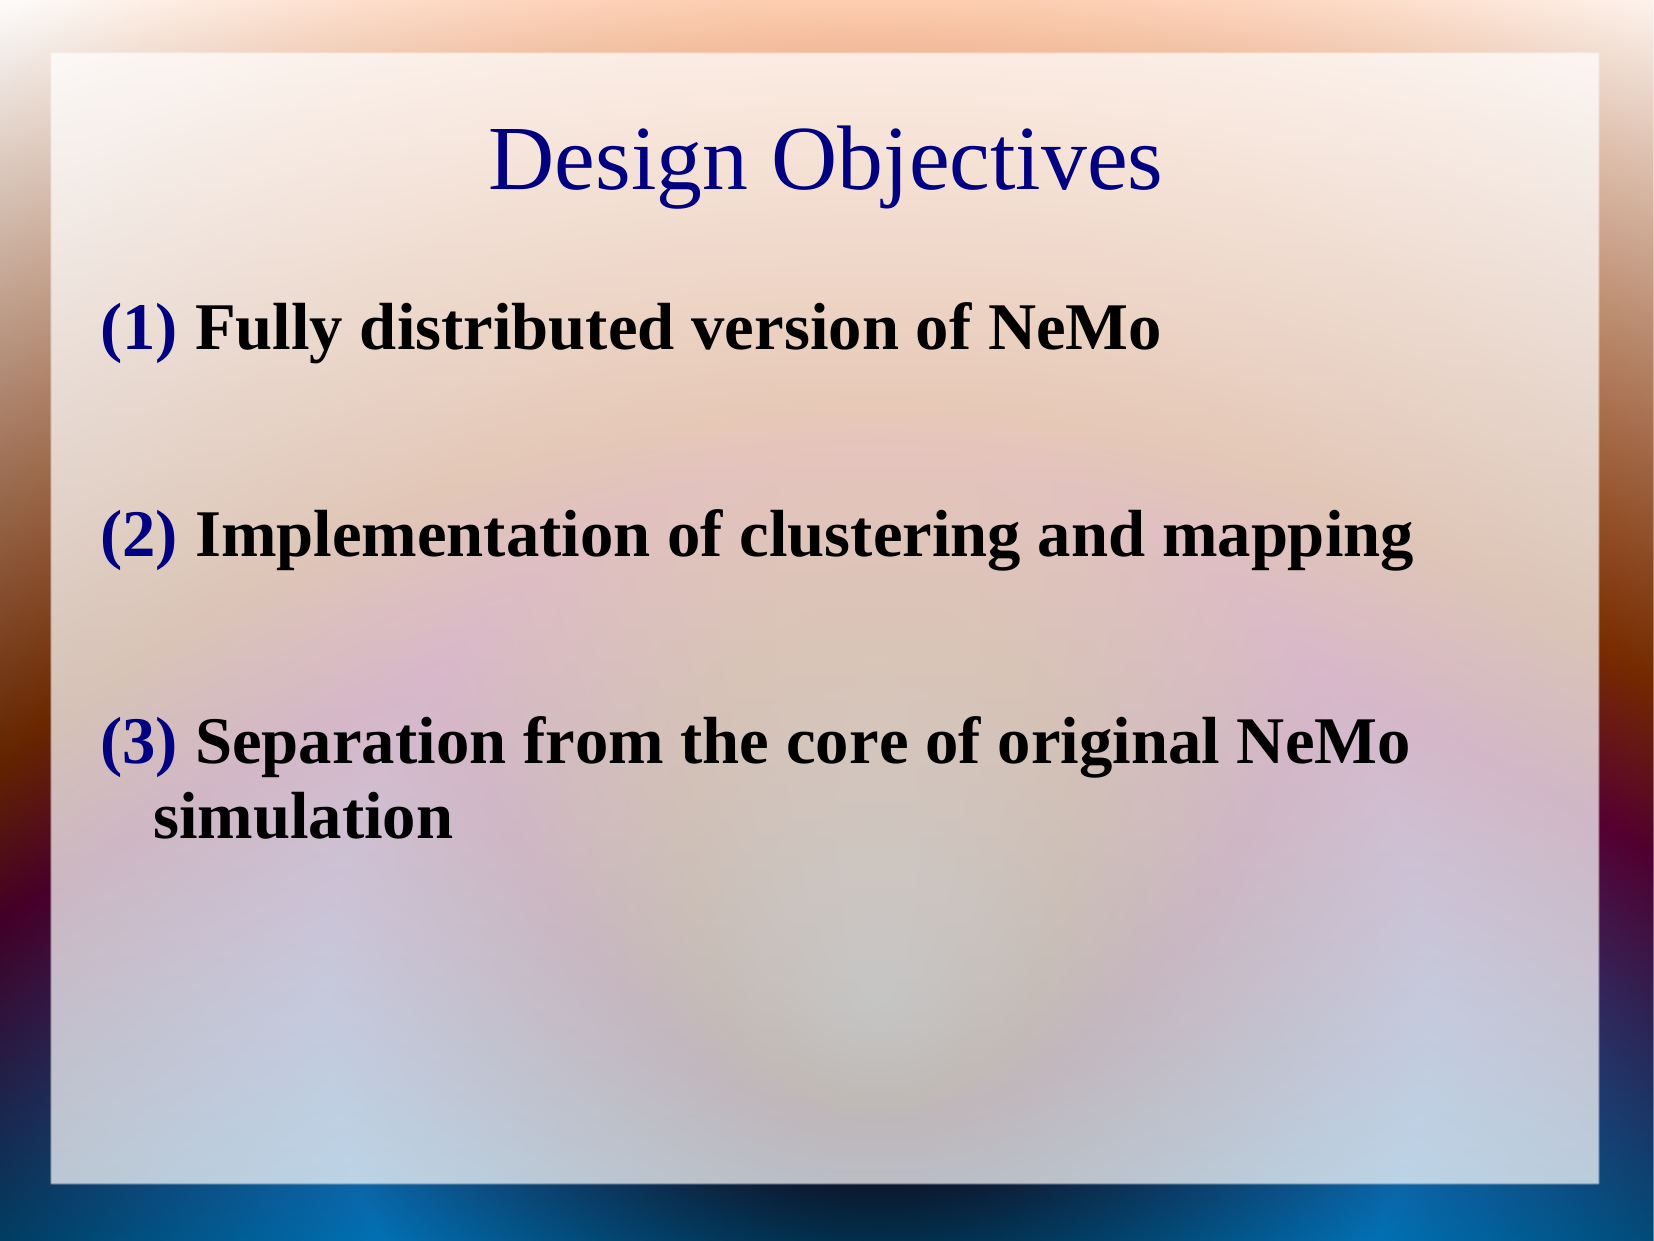

# Design Objectives
 Fully distributed version of NeMo
 Implementation of clustering and mapping
 Separation from the core of original NeMo simulation